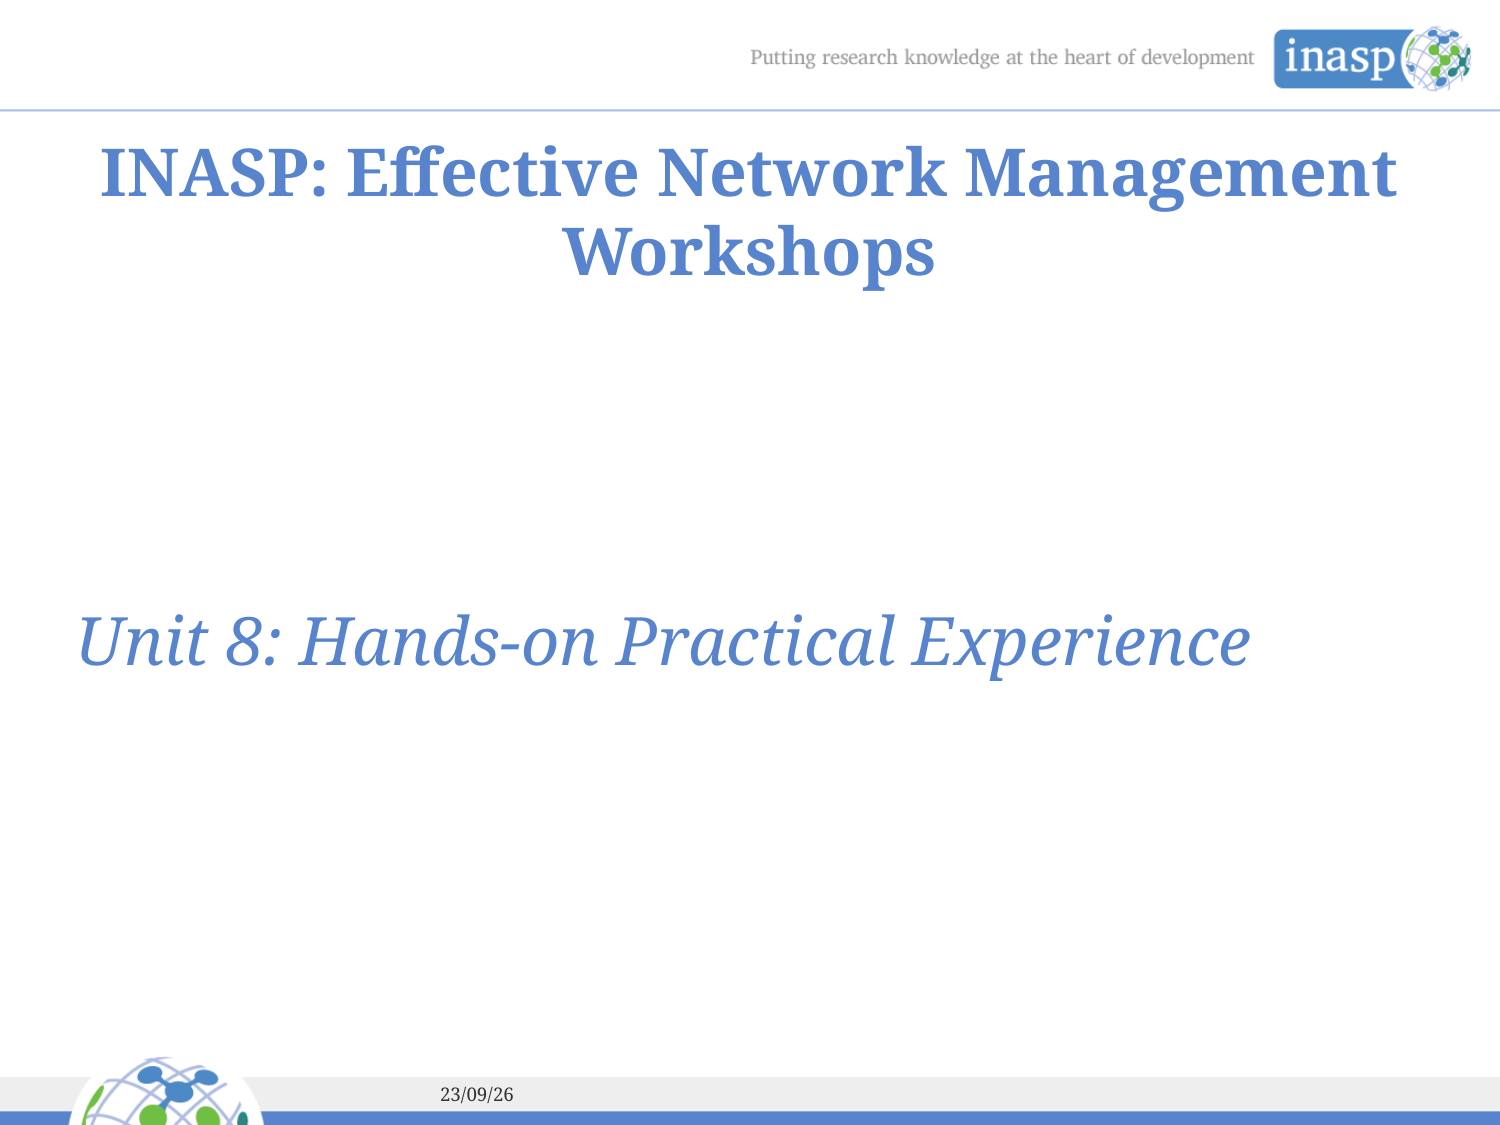

# INASP: Effective Network Management Workshops
Unit 8: Hands-on Practical Experience